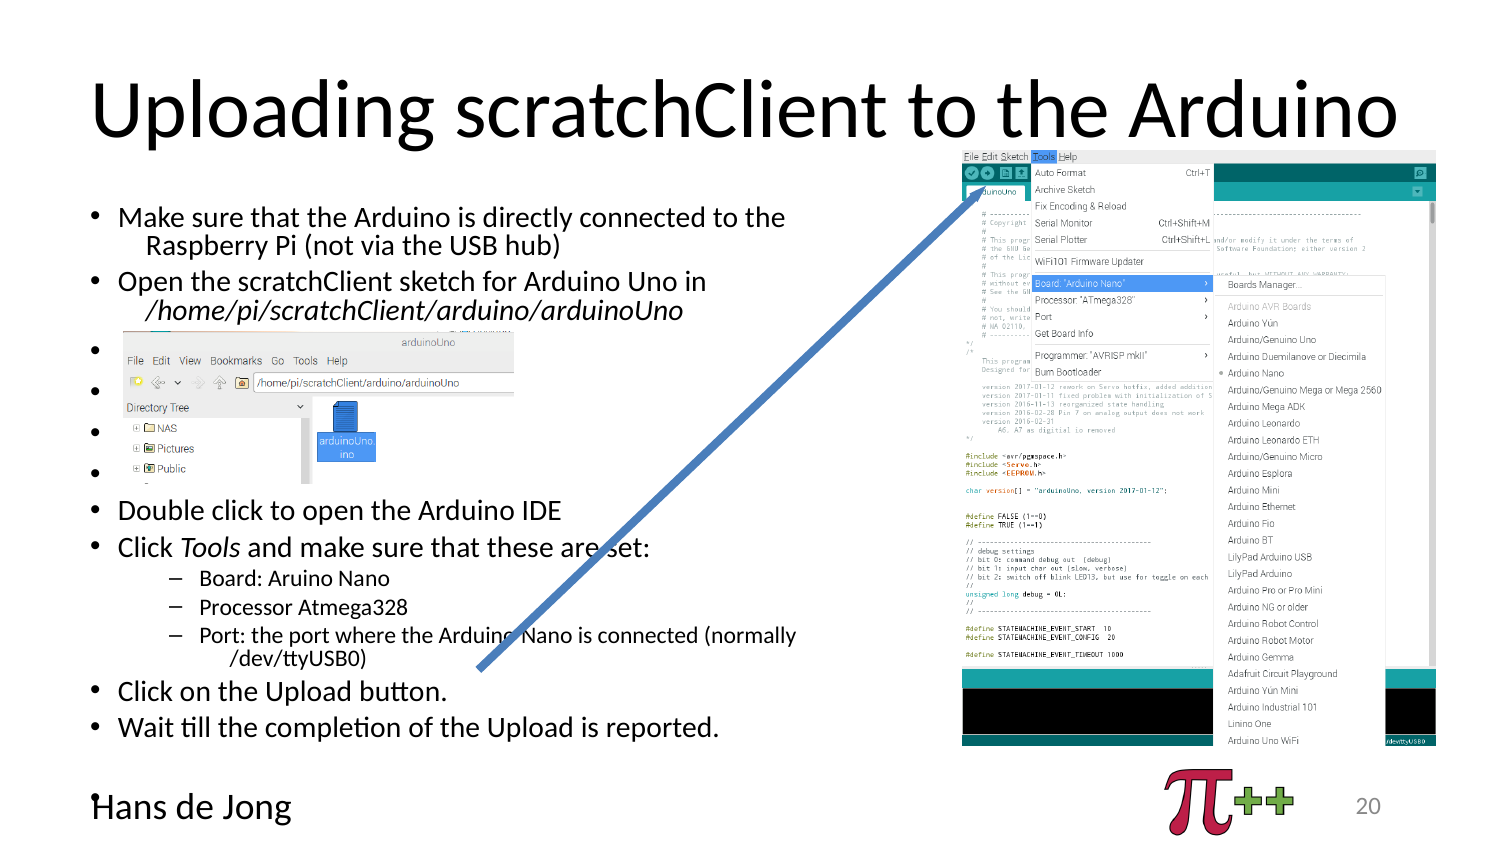

# Uploading scratchClient to the Arduino
Make sure that the Arduino is directly connected to the Raspberry Pi (not via the USB hub)
Open the scratchClient sketch for Arduino Uno in /home/pi/scratchClient/arduino/arduinoUno
Double click to open the Arduino IDE
Click Tools and make sure that these are set:
Board: Aruino Nano
Processor Atmega328
Port: the port where the Arduino Nano is connected (normally /dev/ttyUSB0)
Click on the Upload button.
Wait till the completion of the Upload is reported.
20